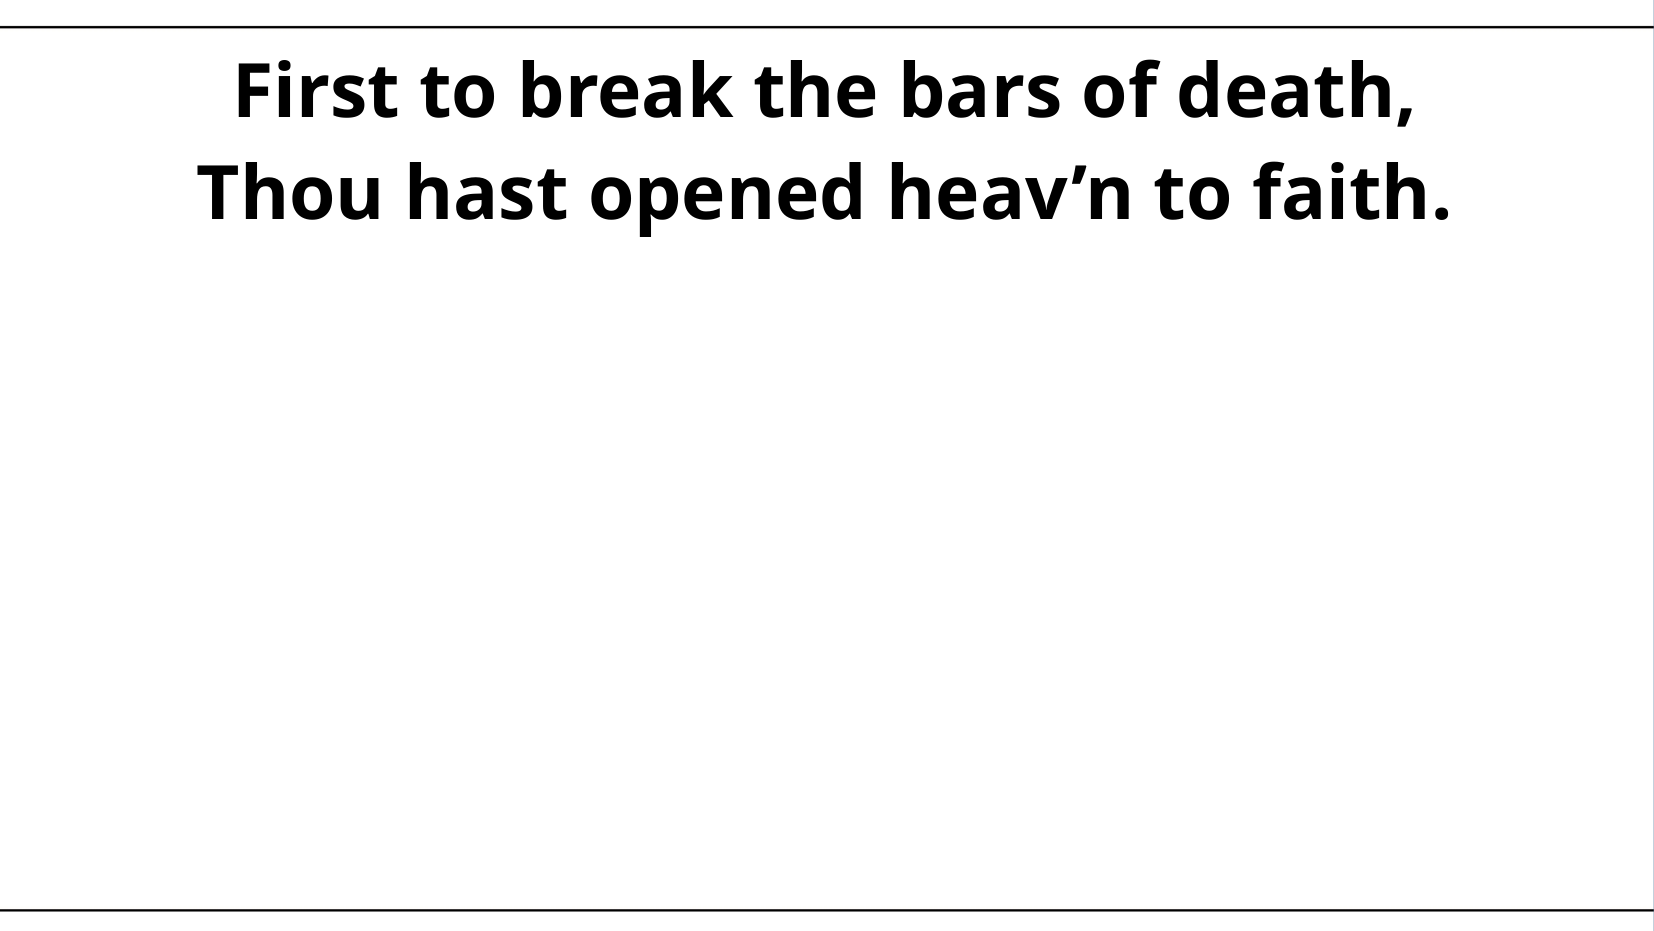

First to break the bars of death,
Thou hast opened heav’n to faith.